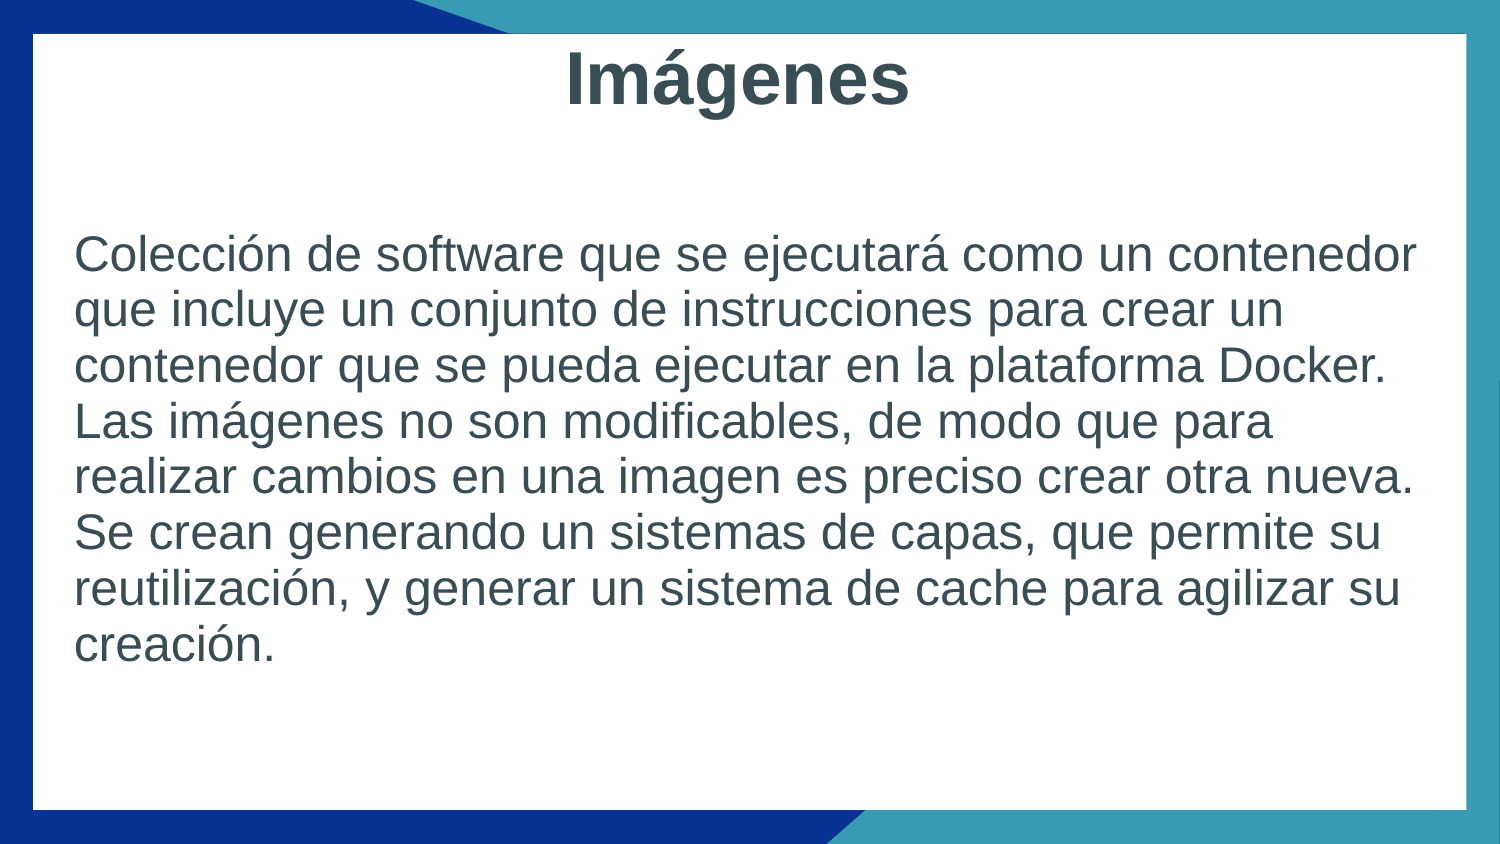

Imágenes
Colección de software que se ejecutará como un contenedor que incluye un conjunto de instrucciones para crear un contenedor que se pueda ejecutar en la plataforma Docker. Las imágenes no son modificables, de modo que para realizar cambios en una imagen es preciso crear otra nueva. Se crean generando un sistemas de capas, que permite su reutilización, y generar un sistema de cache para agilizar su creación.